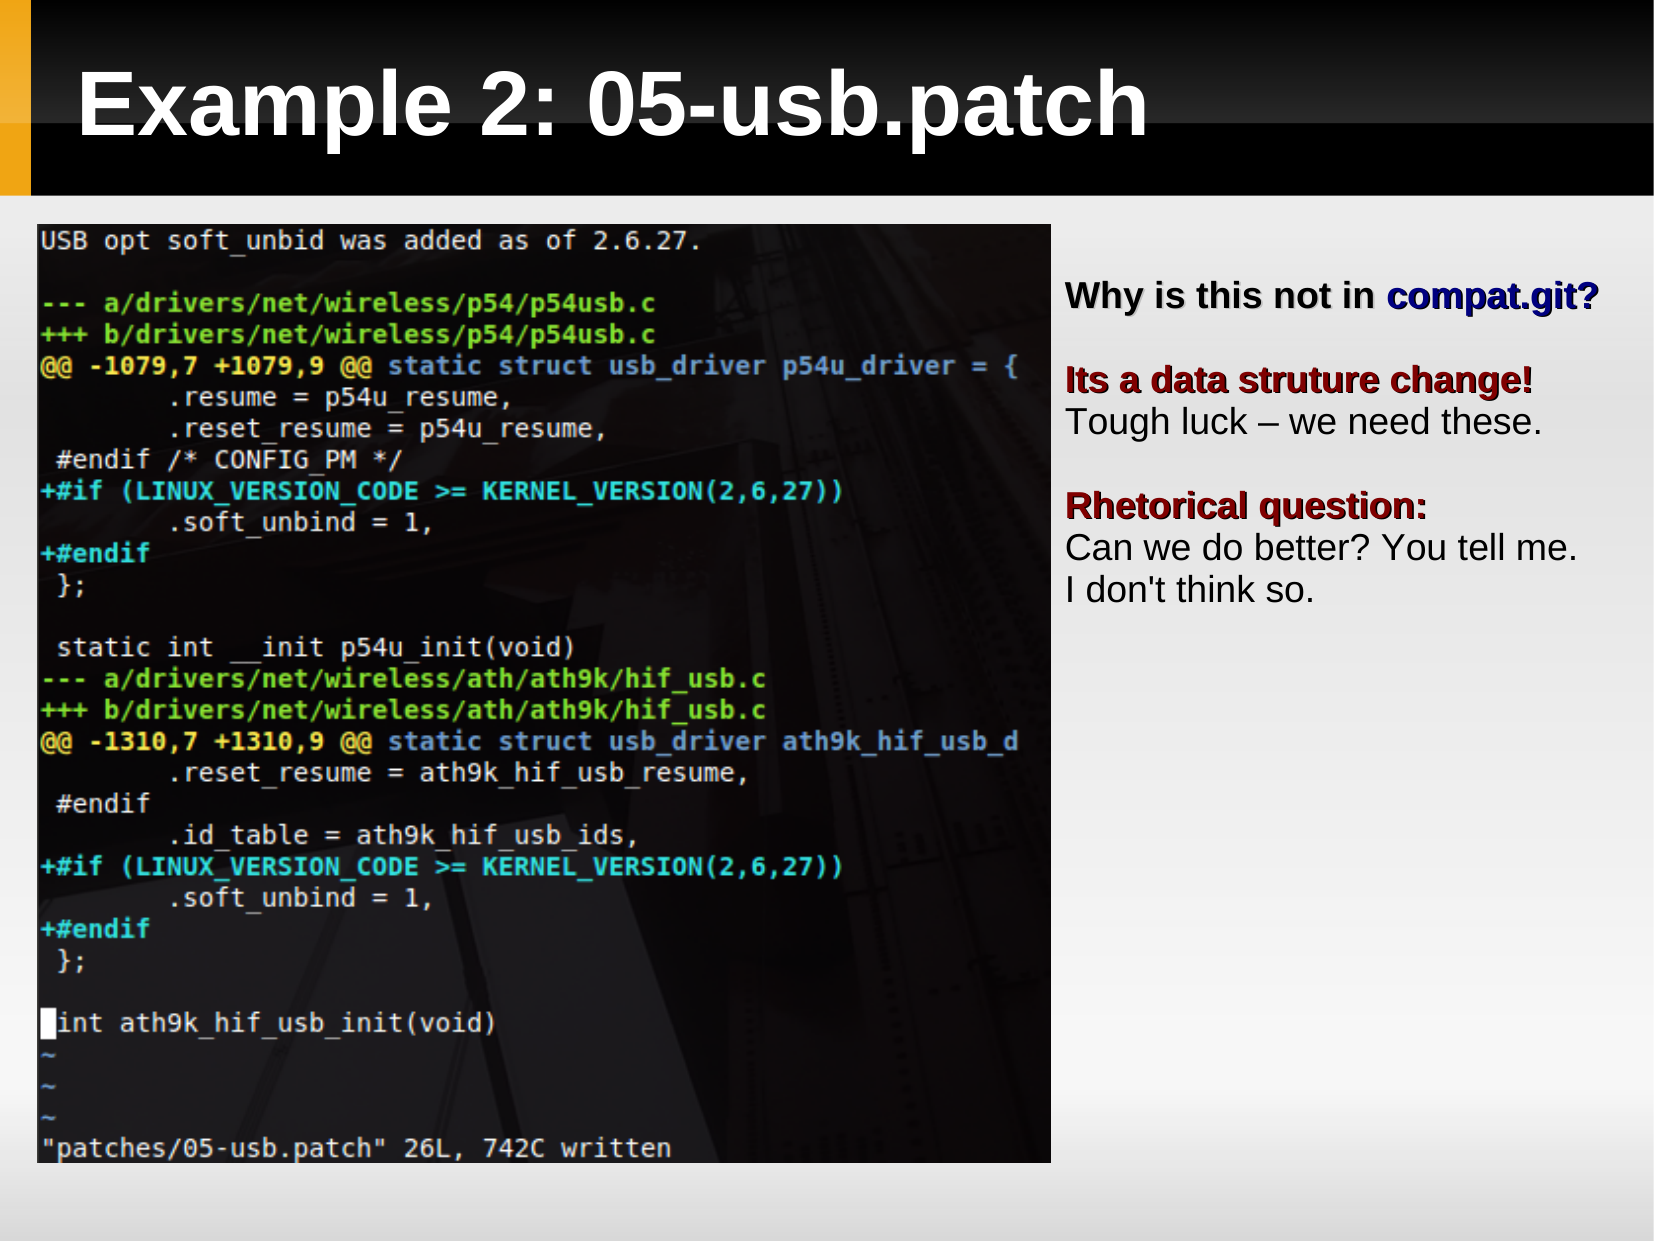

# Example 2: 05-usb.patch
Why is this not in compat.git?
Its a data struture change!
Tough luck – we need these.
Rhetorical question:
Can we do better? You tell me.
I don't think so.